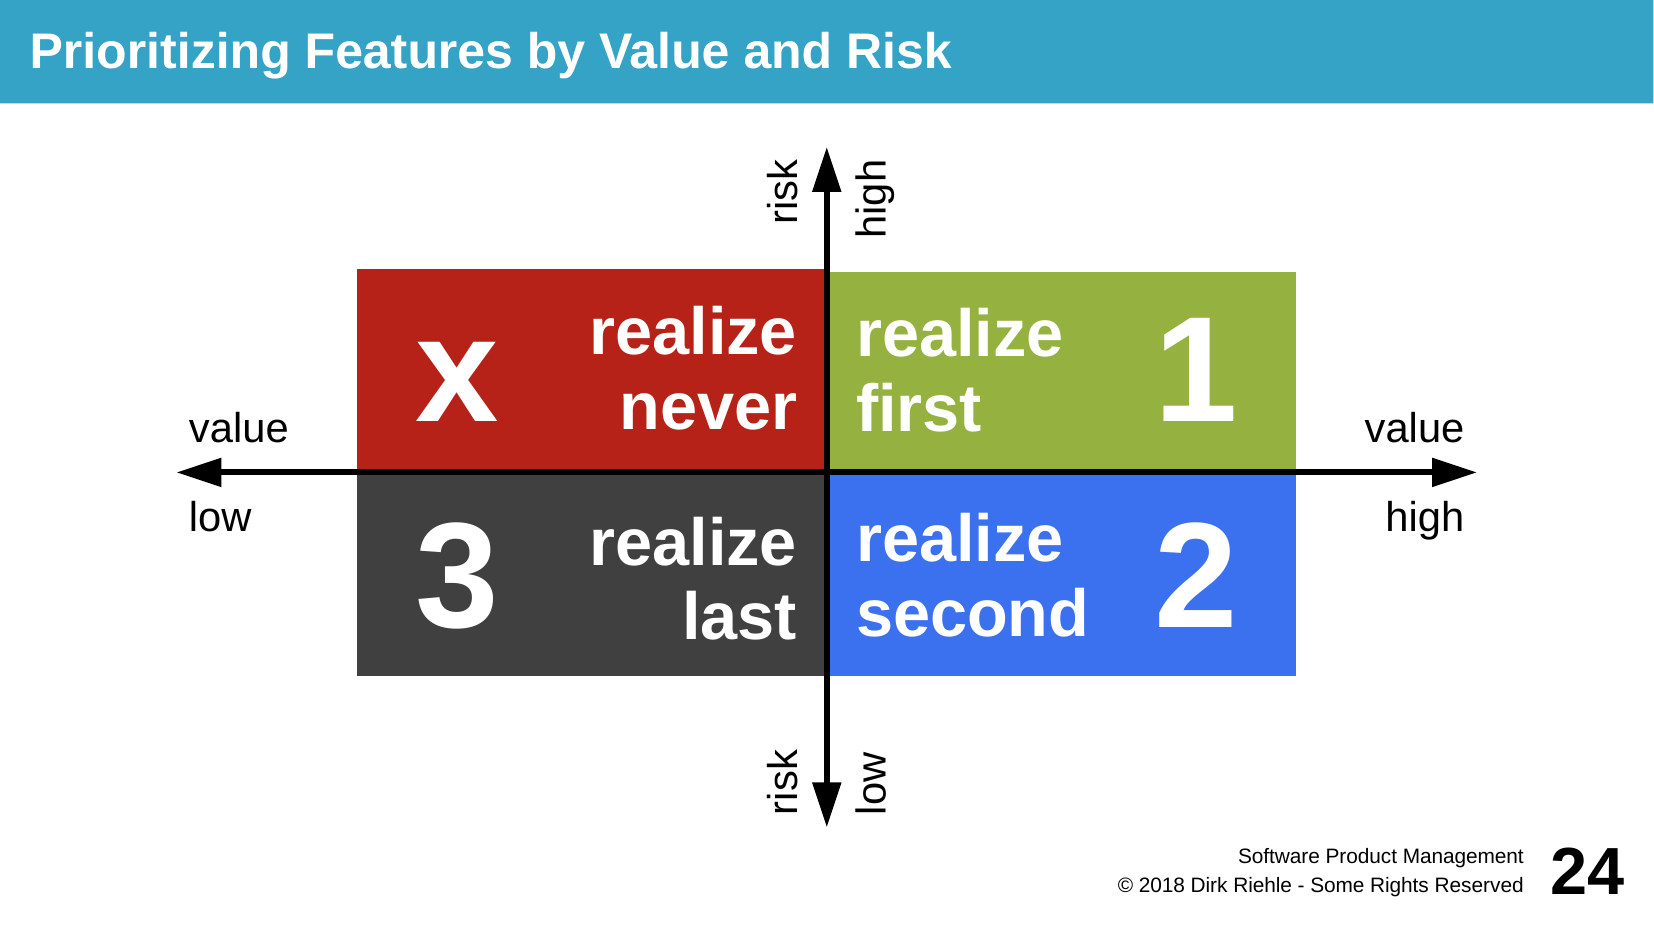

# Prioritizing Features by Value and Risk
risk
high
realize
never
x
1
realize
first
value
value
low
3
realize
second
2
high
realize
last
risk
low
Software Product Management
24
© 2018 Dirk Riehle - Some Rights Reserved